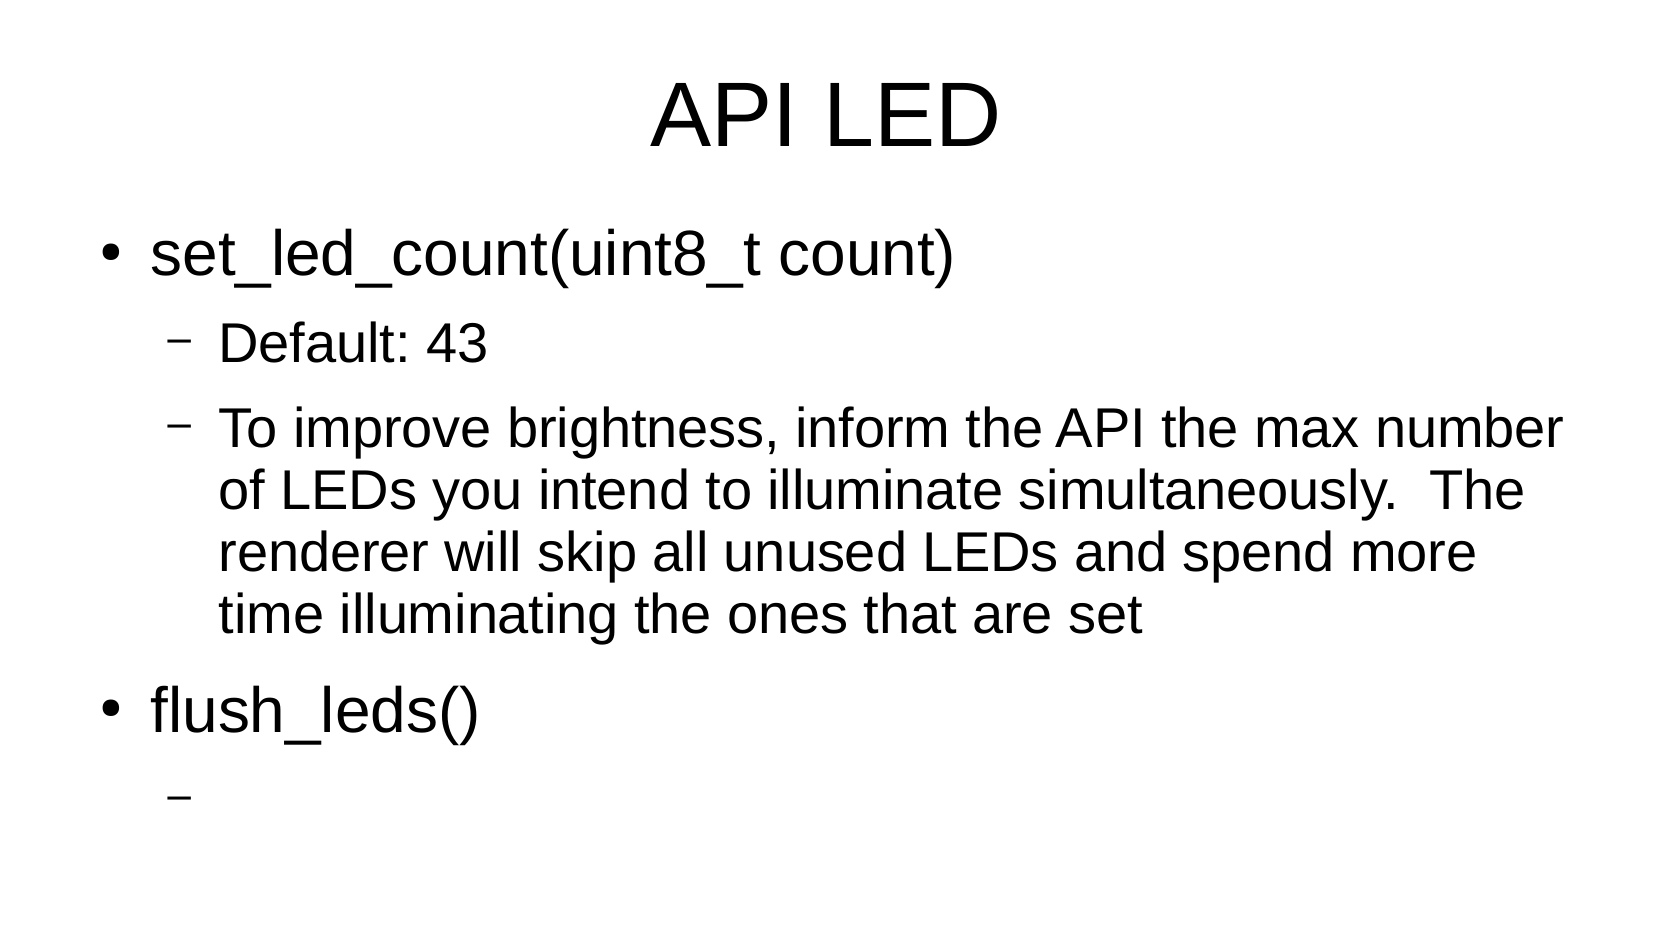

# API LED
set_led_count(uint8_t count)
Default: 43
To improve brightness, inform the API the max number of LEDs you intend to illuminate simultaneously. The renderer will skip all unused LEDs and spend more time illuminating the ones that are set
flush_leds()